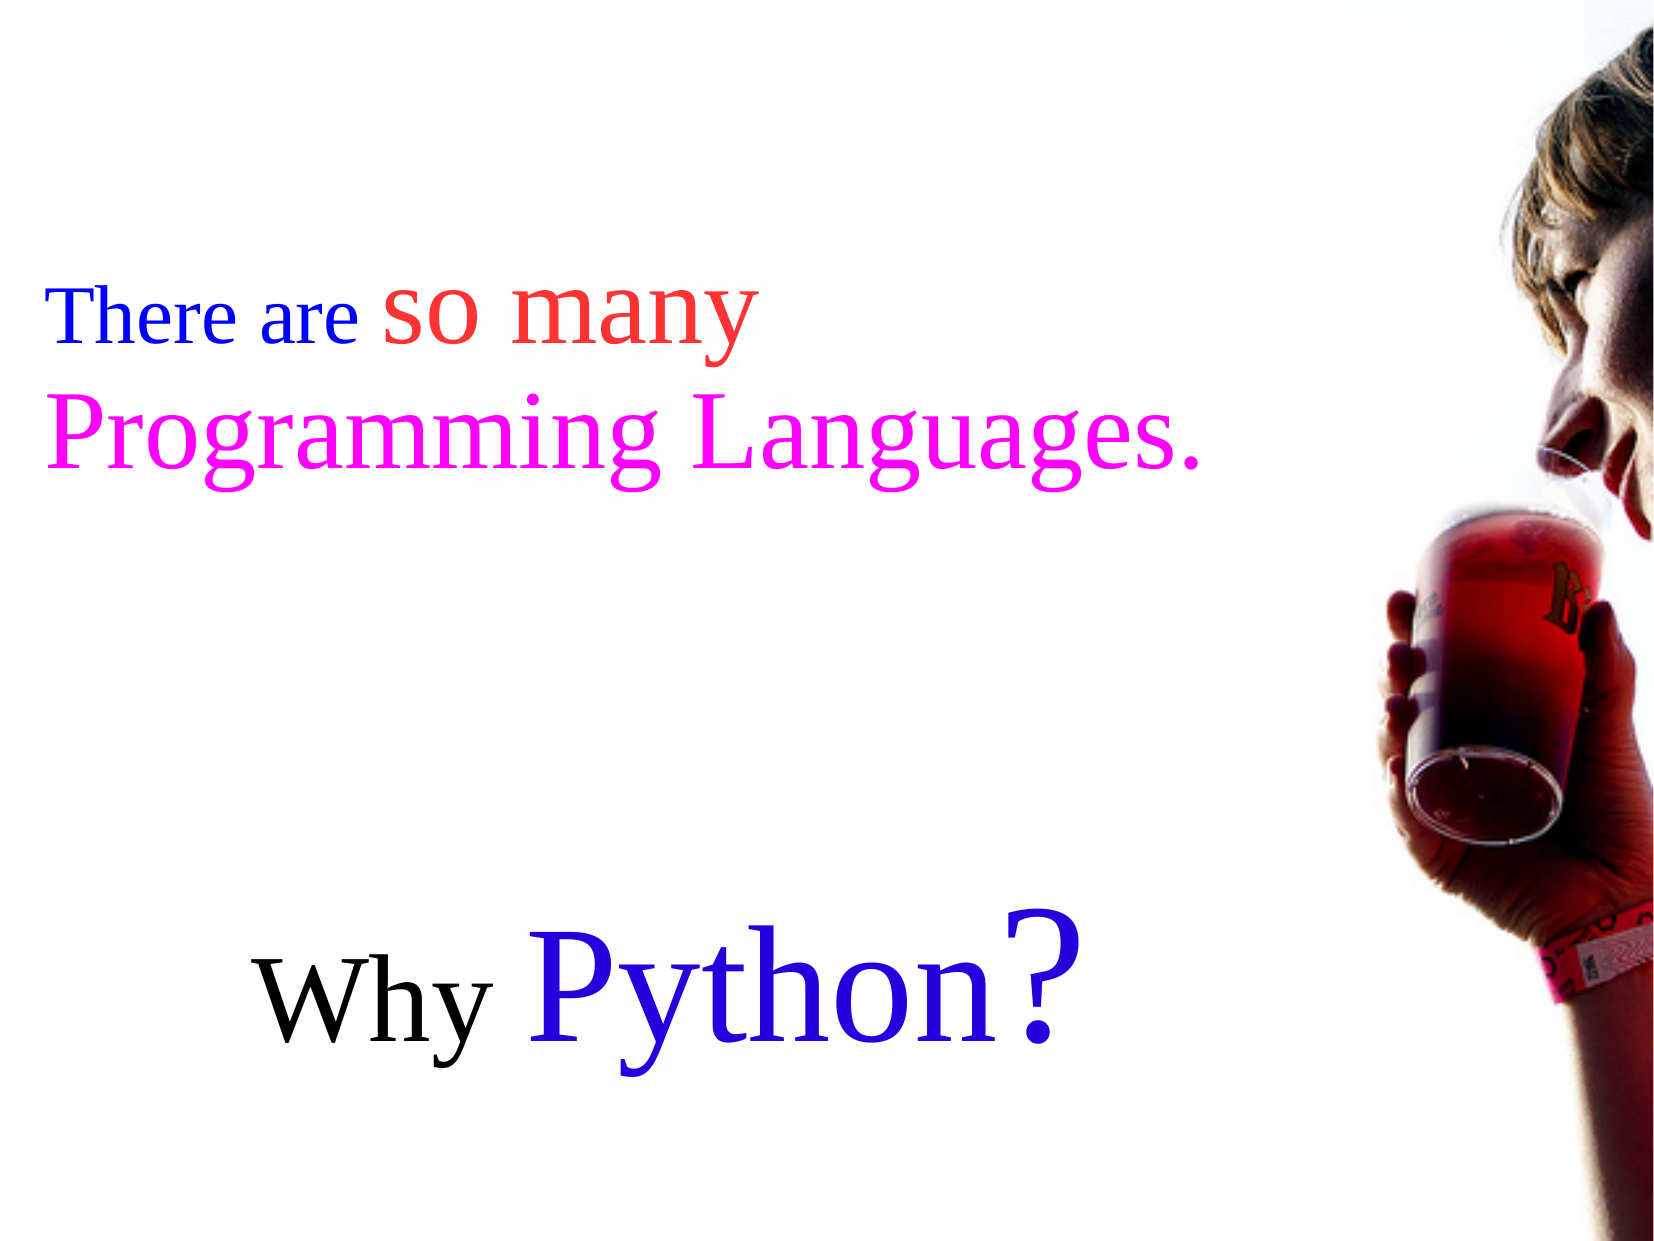

There are so many
Programming Languages.
Why Python?